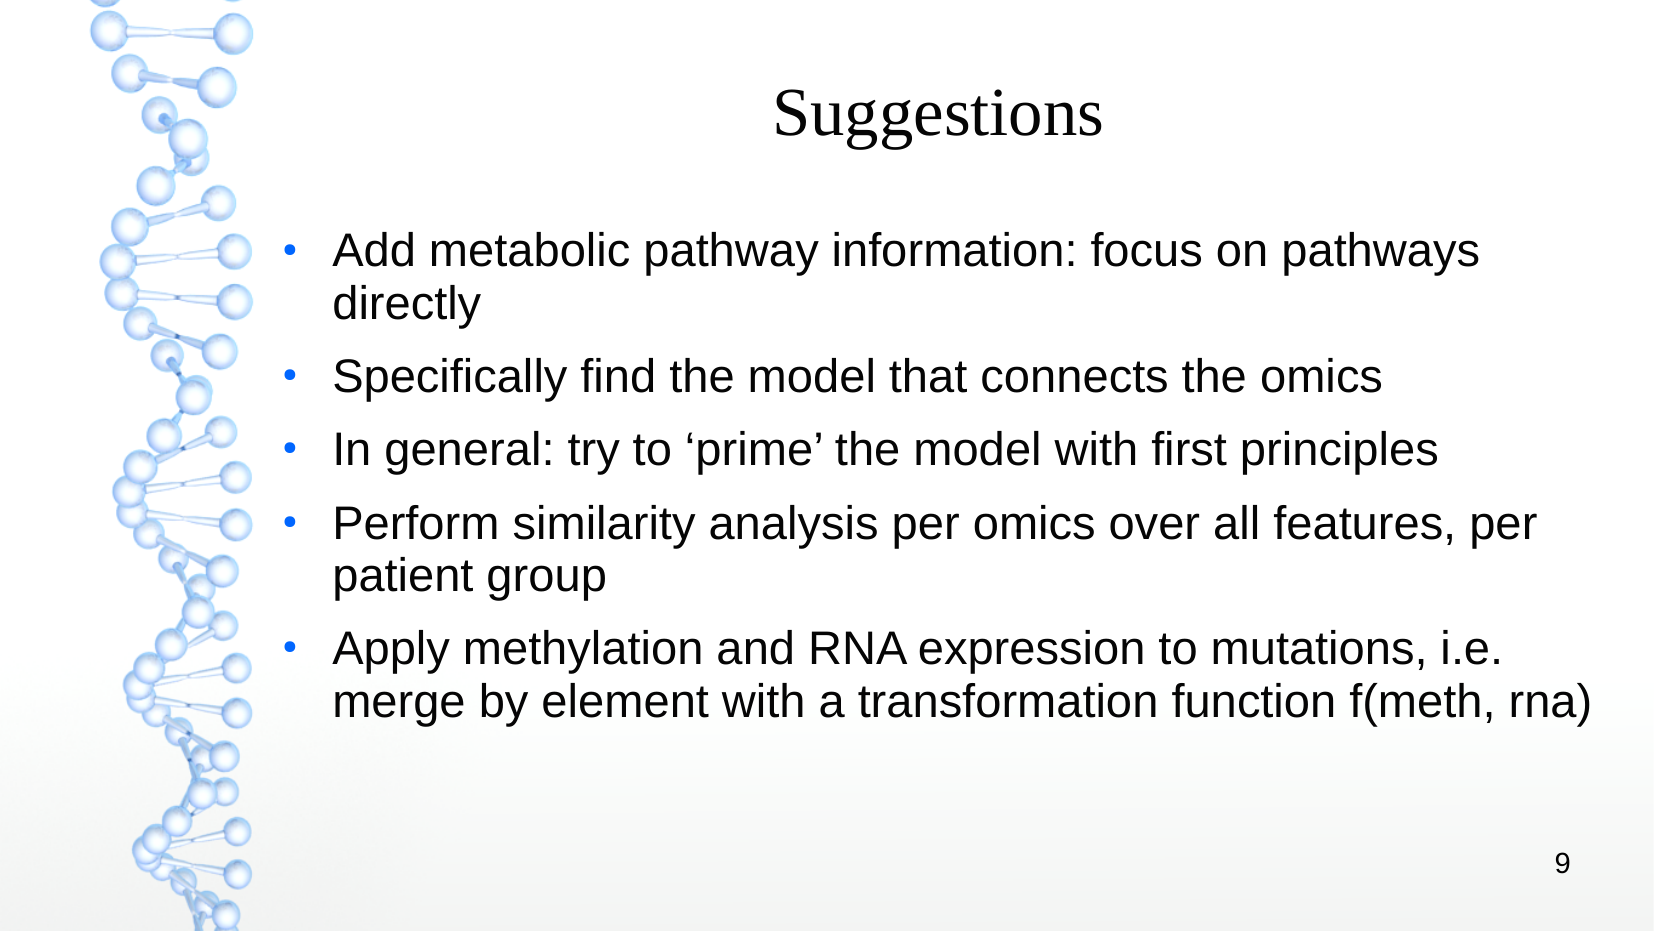

# Suggestions
Add metabolic pathway information: focus on pathways directly
Specifically find the model that connects the omics
In general: try to ‘prime’ the model with first principles
Perform similarity analysis per omics over all features, per patient group
Apply methylation and RNA expression to mutations, i.e. merge by element with a transformation function f(meth, rna)
9